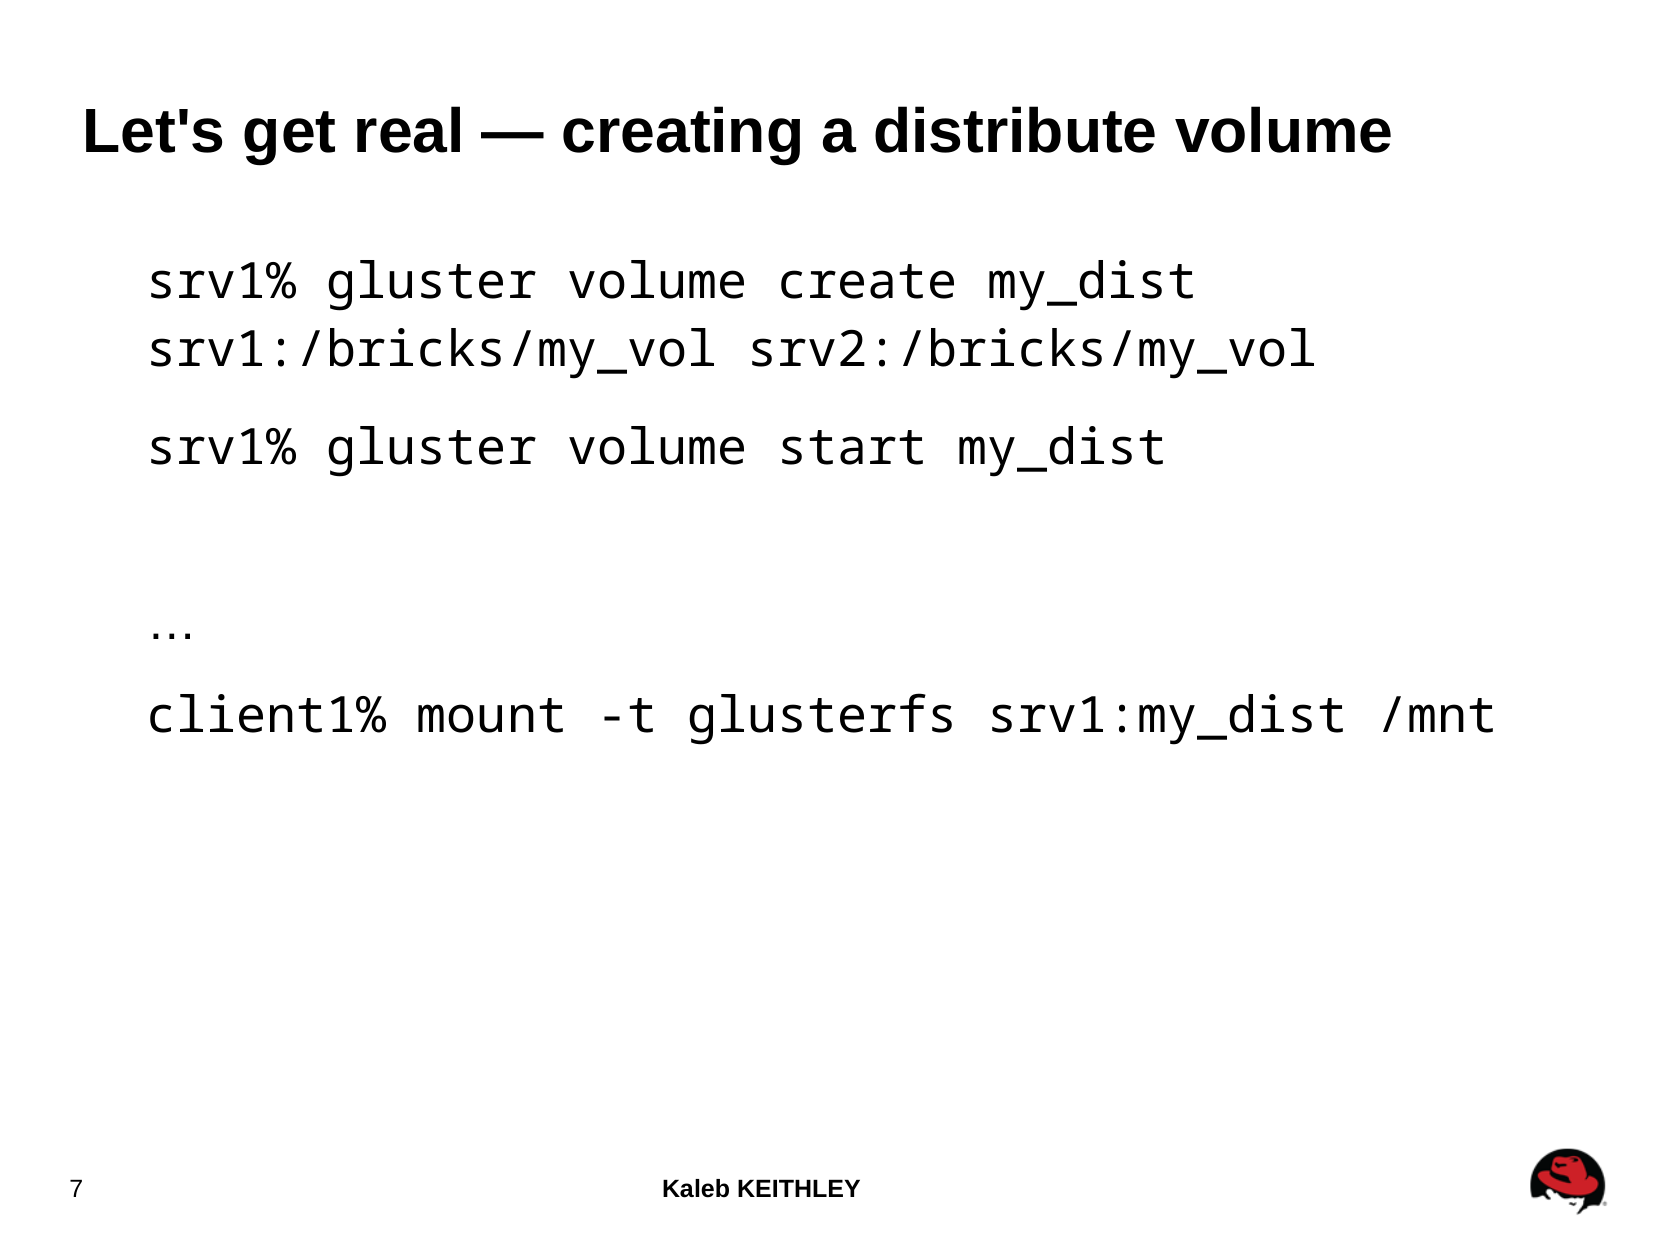

Let's get real — creating a distribute volume
# srv1% gluster volume create my_dist srv1:/bricks/my_vol srv2:/bricks/my_vol
srv1% gluster volume start my_dist
…
client1% mount -t glusterfs srv1:my_dist /mnt